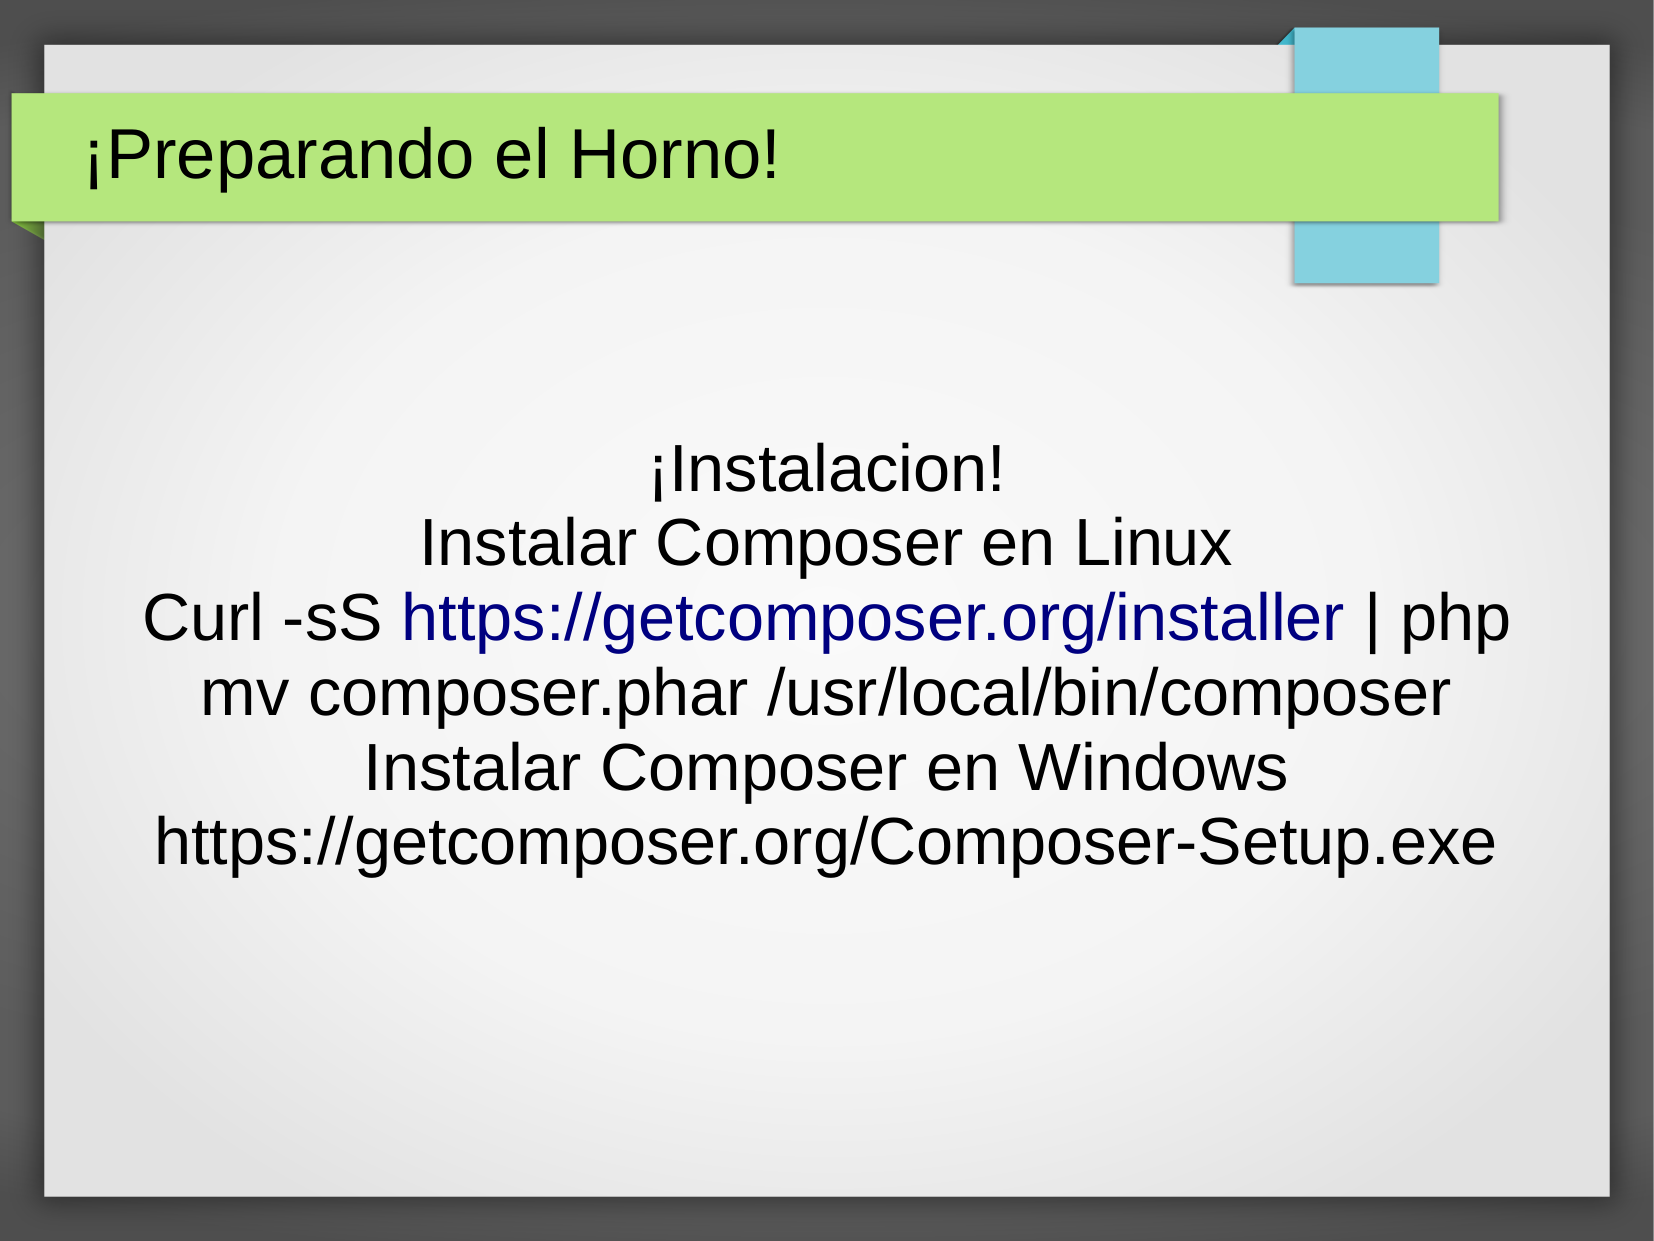

# ¡Preparando el Horno!
¡Instalacion!
Instalar Composer en Linux
Curl -sS https://getcomposer.org/installer | php
mv composer.phar /usr/local/bin/composer
Instalar Composer en Windows
https://getcomposer.org/Composer-Setup.exe